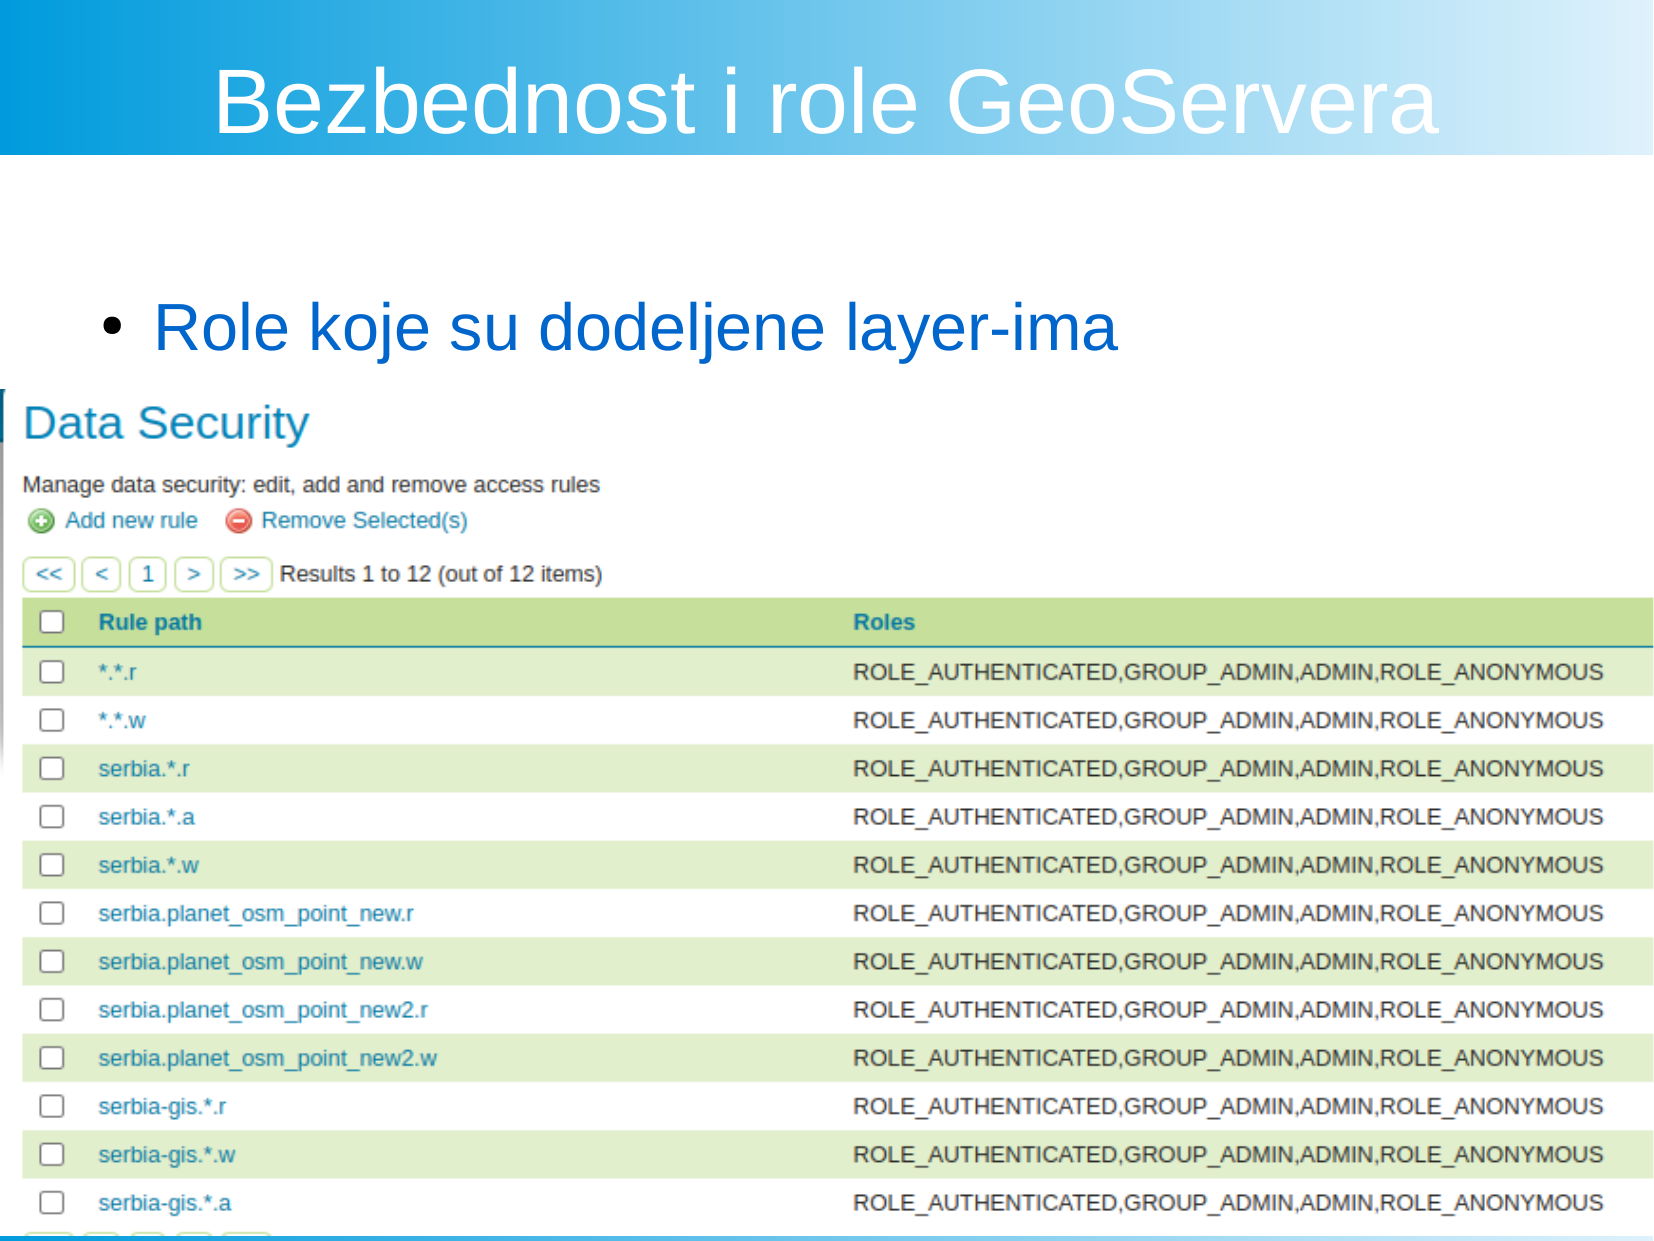

# Bezbednost i role GeoServera
Role koje su dodeljene layer-ima